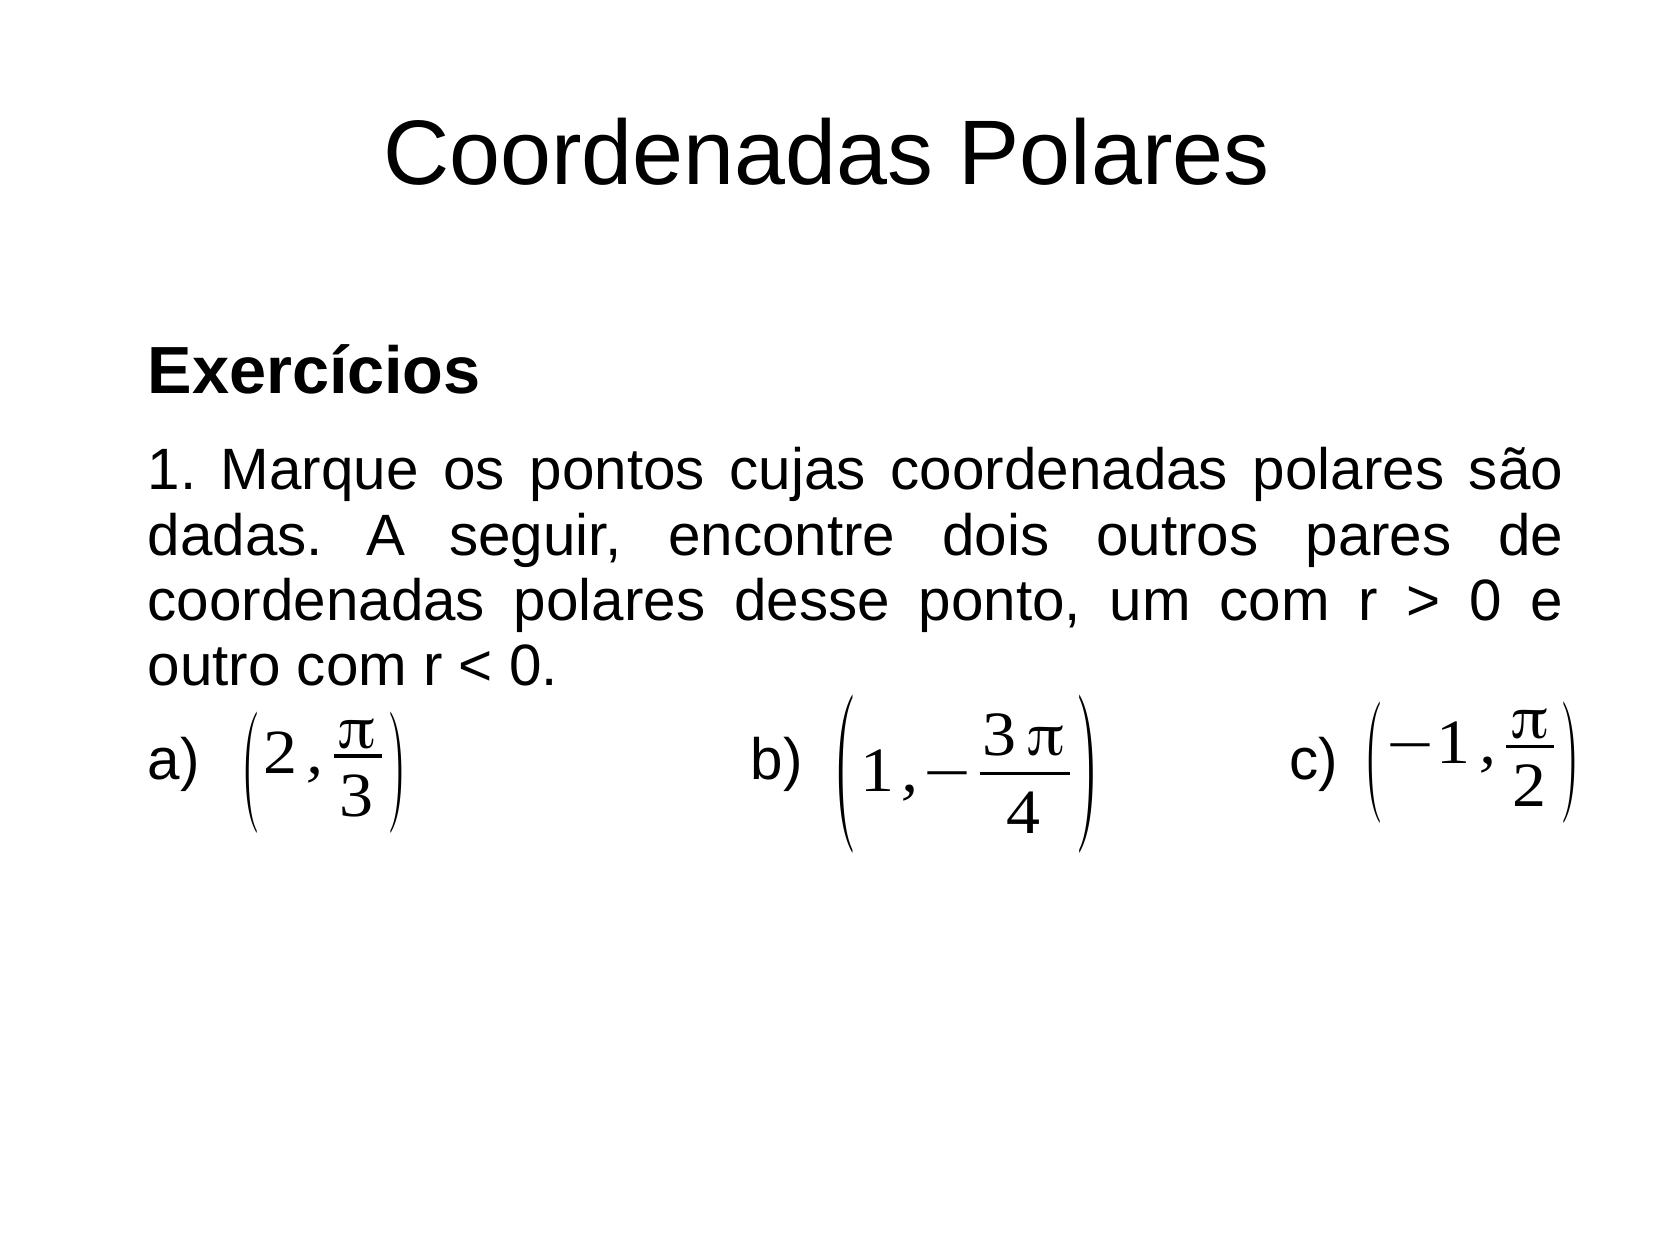

# Coordenadas Polares
Exercícios
1. Marque os pontos cujas coordenadas polares são dadas. A seguir, encontre dois outros pares de coordenadas polares desse ponto, um com r > 0 e outro com r < 0.
a) b) c)